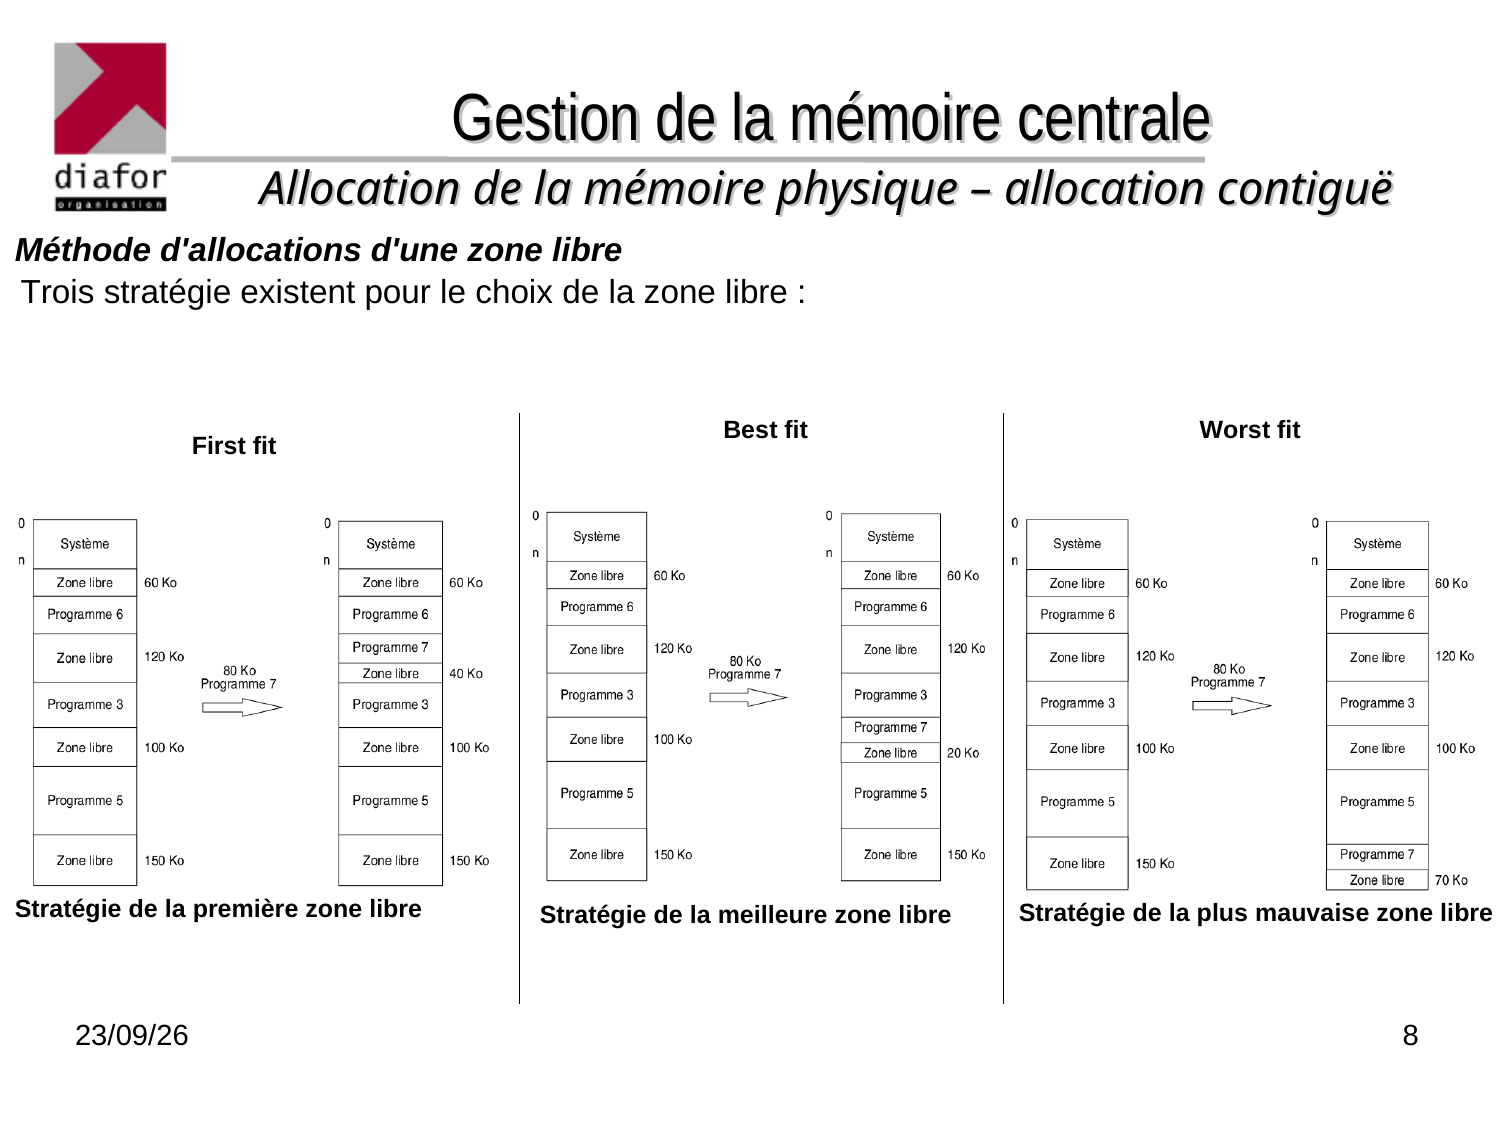

# Gestion de la mémoire centrale Allocation de la mémoire physique – allocation contiguë
Méthode d'allocations d'une zone libre
Trois stratégie existent pour le choix de la zone libre :
Best fit
Worst fit
First fit
Stratégie de la première zone libre
Stratégie de la plus mauvaise zone libre
Stratégie de la meilleure zone libre
8